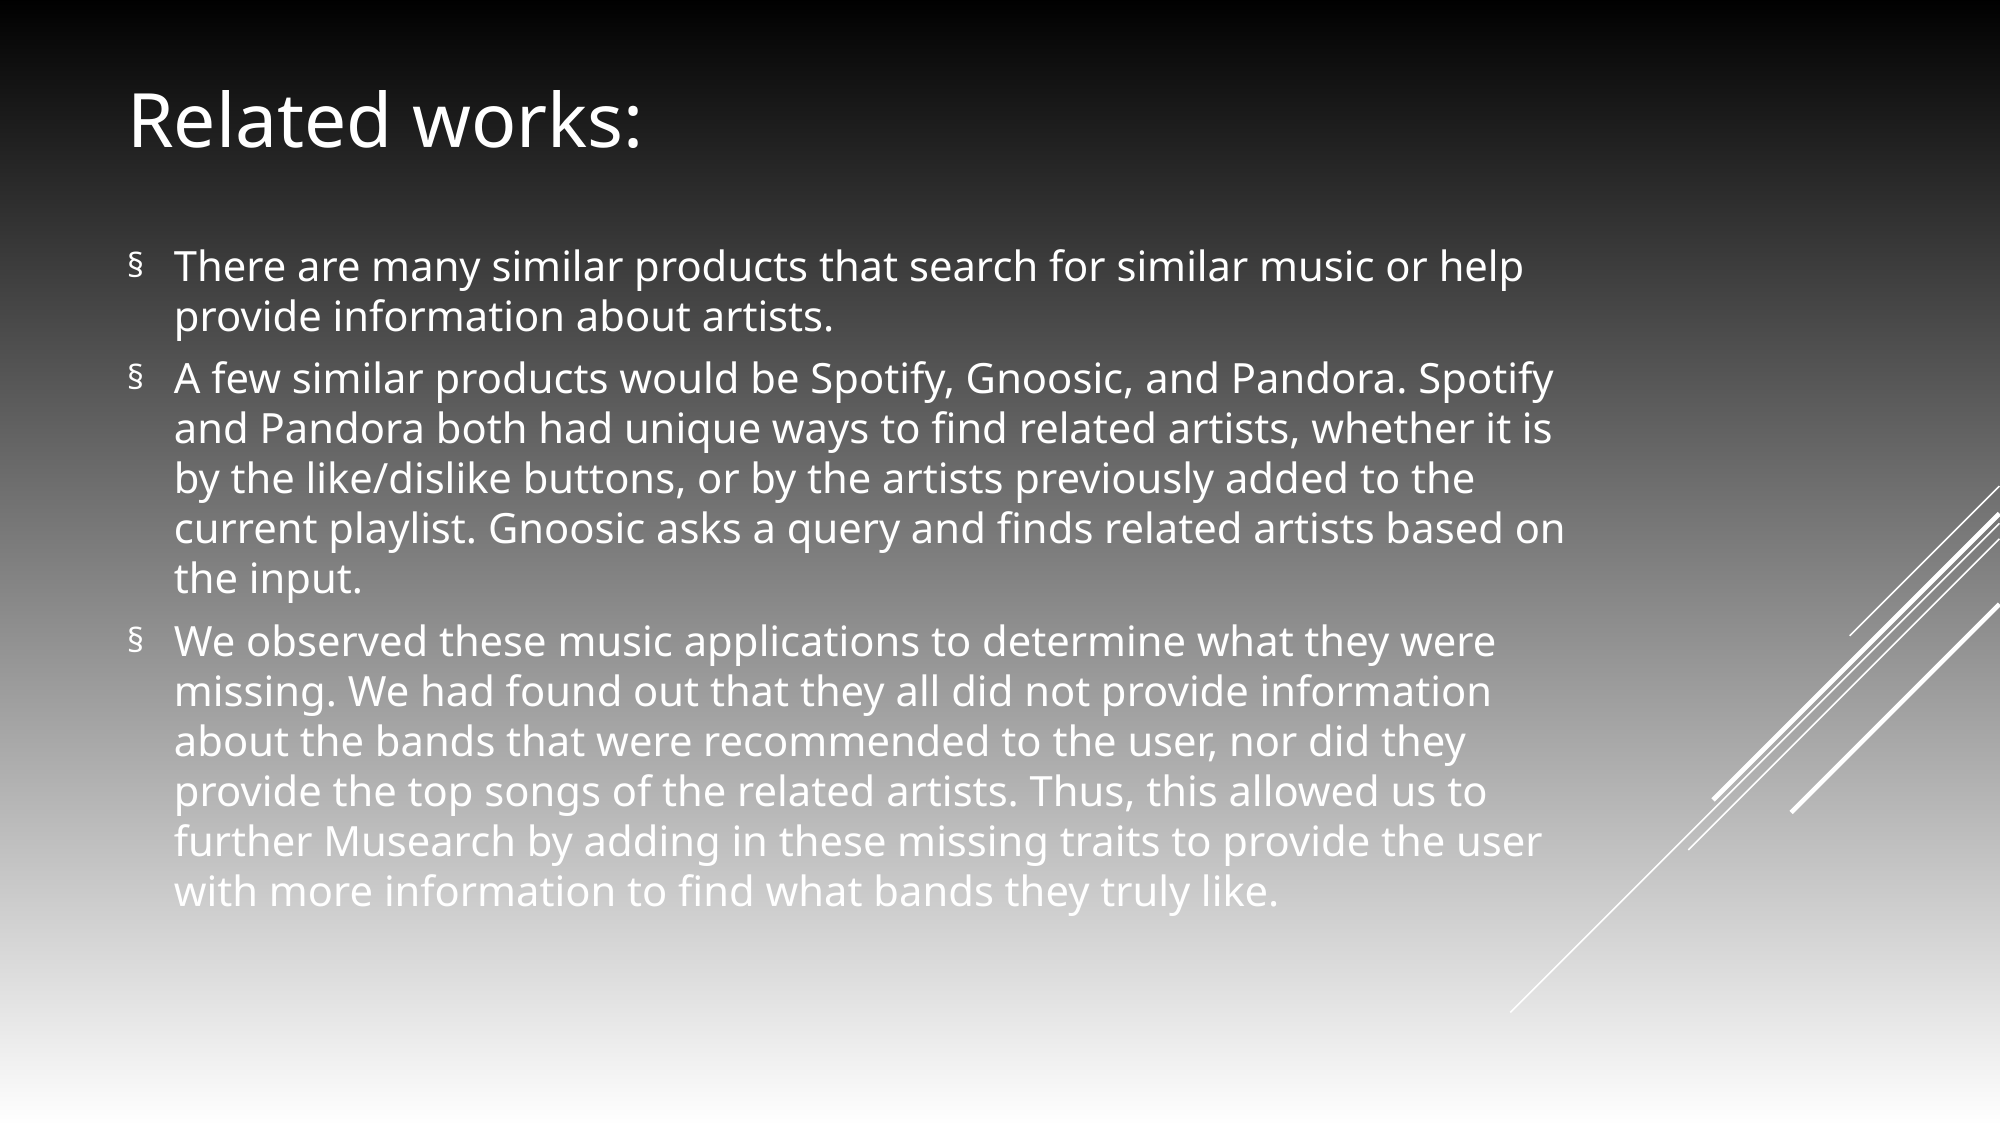

# Related works:
There are many similar products that search for similar music or help provide information about artists.
A few similar products would be Spotify, Gnoosic, and Pandora. Spotify and Pandora both had unique ways to find related artists, whether it is by the like/dislike buttons, or by the artists previously added to the current playlist. Gnoosic asks a query and finds related artists based on the input.
We observed these music applications to determine what they were missing. We had found out that they all did not provide information about the bands that were recommended to the user, nor did they provide the top songs of the related artists. Thus, this allowed us to further Musearch by adding in these missing traits to provide the user with more information to find what bands they truly like.